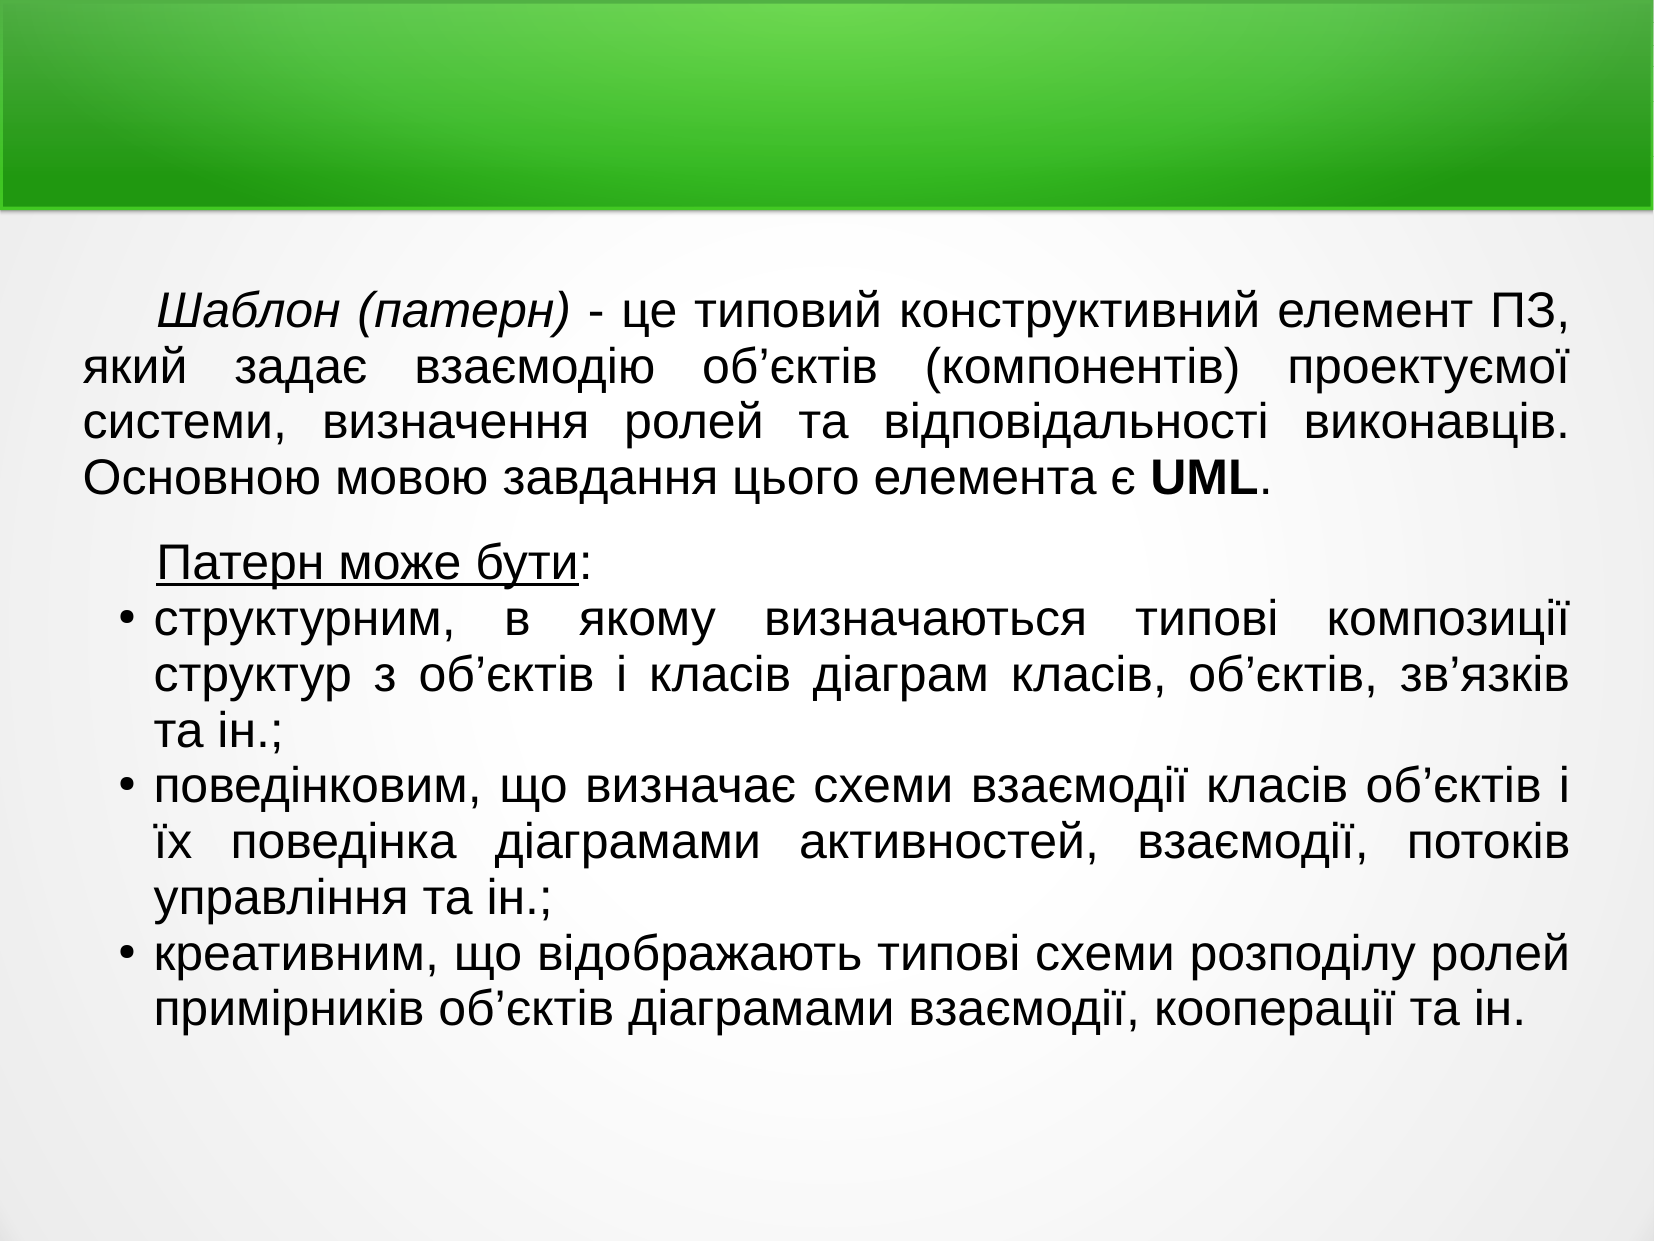

# Шаблон (патерн) - це типовий конструктивний елемент ПЗ, який задає взаємодію об’єктів (компонентів) проектуємої системи, визначення ролей та відповідальності виконавців. Основною мовою завдання цього елемента є UML.
	Патерн може бути:
структурним, в якому визначаються типові композиції структур з об’єктів і класів діаграм класів, об’єктів, зв’язків та ін.;
поведінковим, що визначає схеми взаємодії класів об’єктів і їх поведінка діаграмами активностей, взаємодії, потоків управління та ін.;
креативним, що відображають типові схеми розподілу ролей примірників об’єктів діаграмами взаємодії, кооперації та ін.